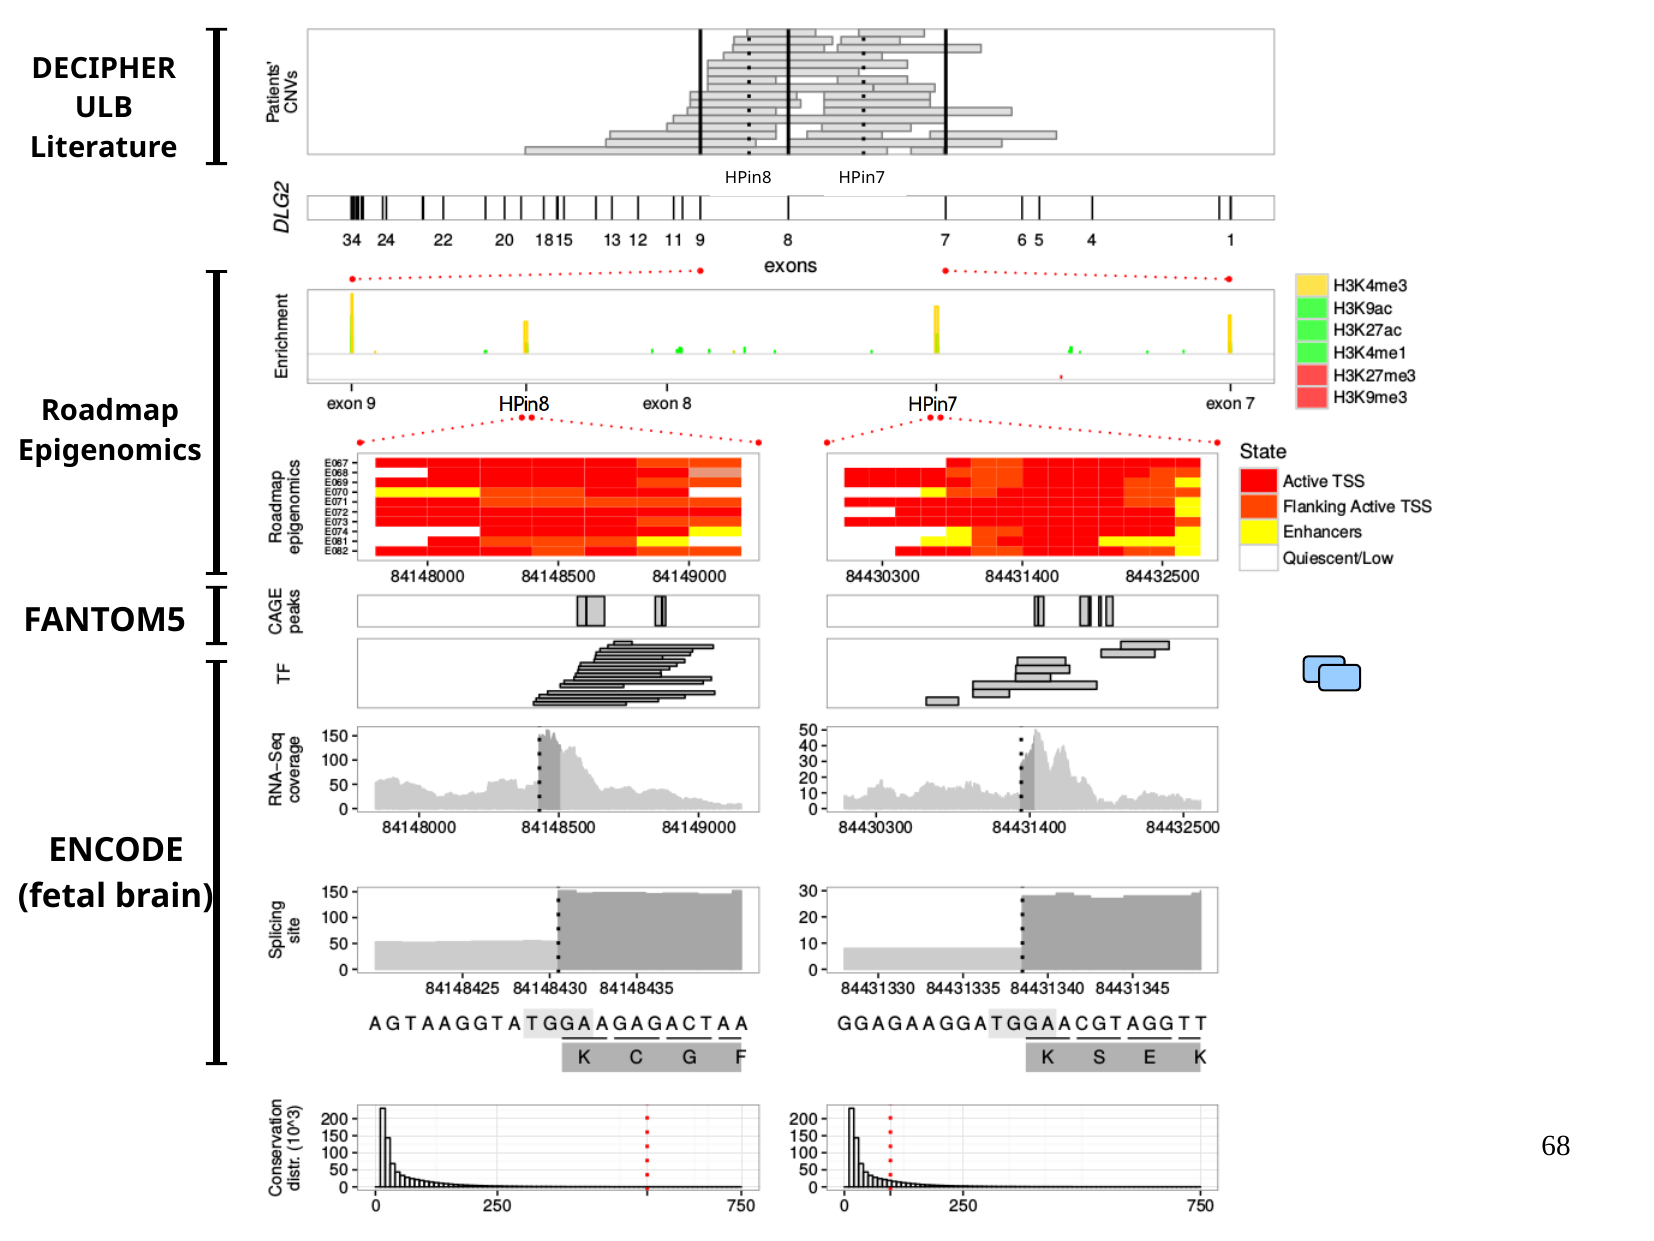

DECIPHER
ULB
Literature
HPin8
HPin7
Roadmap
Epigenomics
FANTOM5
ENCODE
(fetal brain)
68